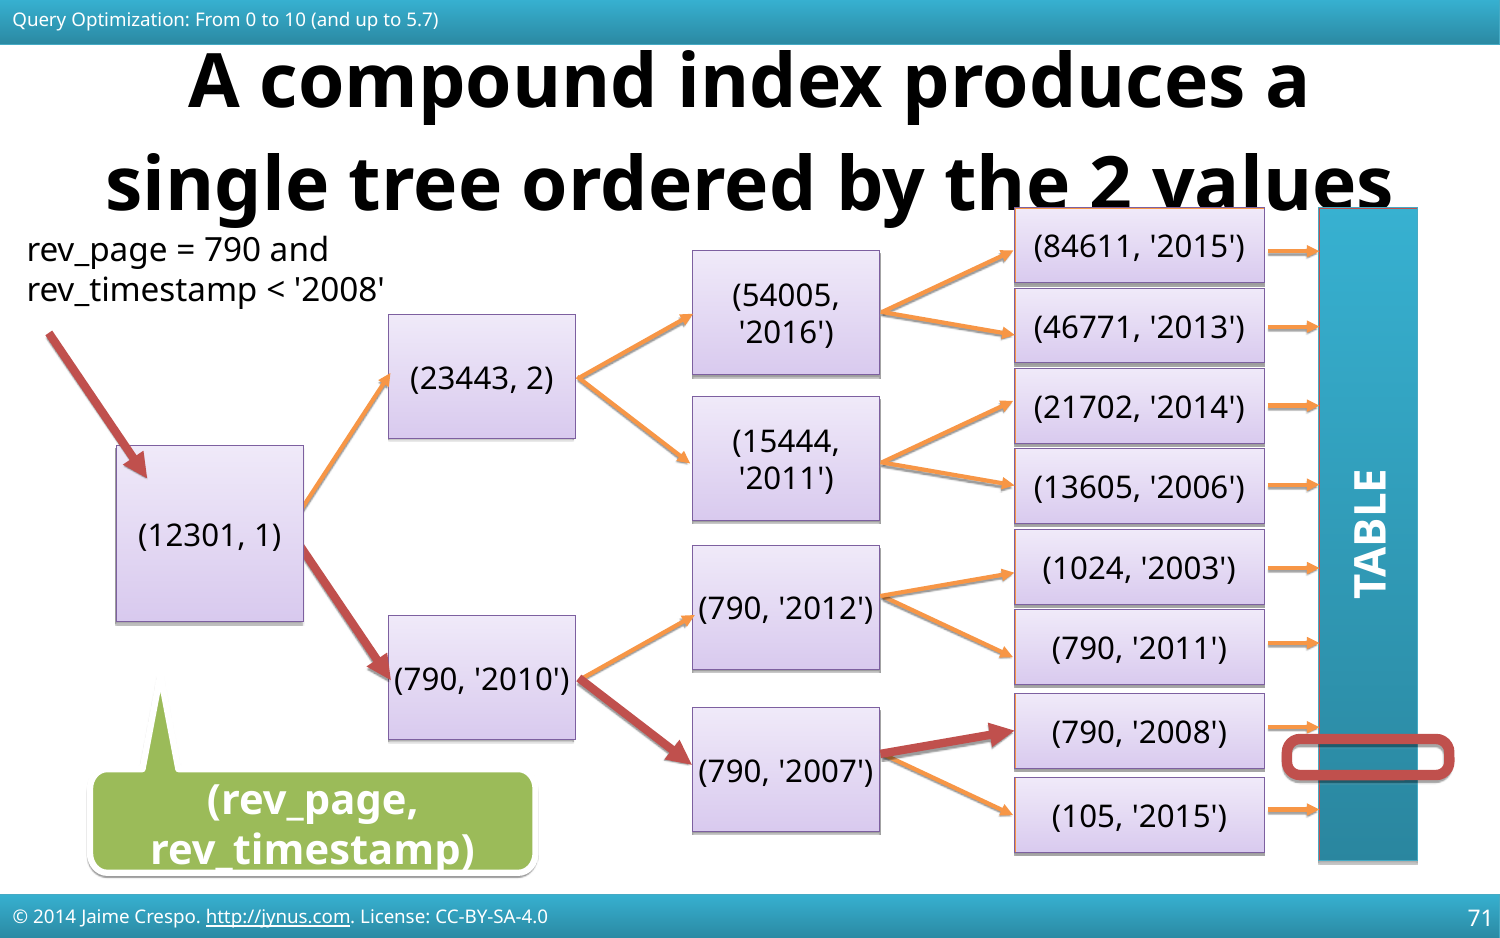

# A compound index produces a single tree ordered by the 2 values
(84611, '2015')
rev_page = 790 and rev_timestamp < '2008'
(54005, '2016')
(46771, '2013')
(23443, 2)
(21702, '2014')
(15444, '2011')
(12301, 1)
(13605, '2006')
TABLE
(1024, '2003')
(790, '2012')
(790, '2011')
(790, '2010')
(rev_page, rev_timestamp)
(790, '2008')
(790, '2007')
(105, '2015')